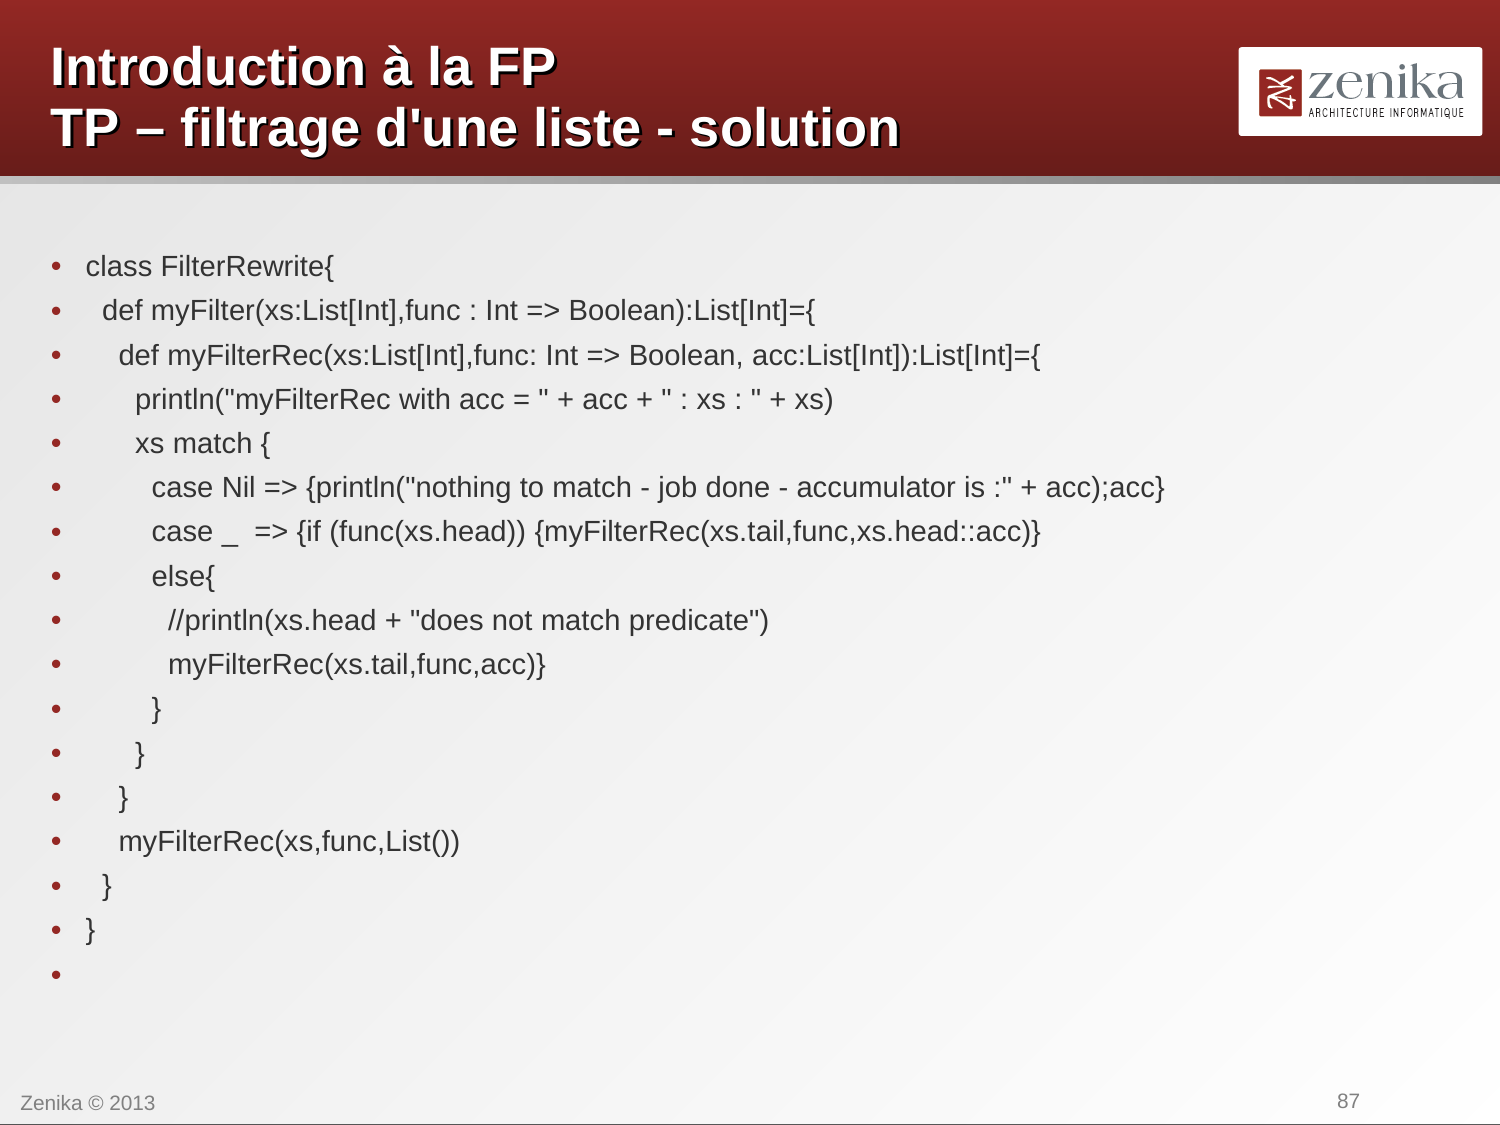

# Introduction à la FP TP – filtrage d'une liste - solution
class FilterRewrite{
 def myFilter(xs:List[Int],func : Int => Boolean):List[Int]={
 def myFilterRec(xs:List[Int],func: Int => Boolean, acc:List[Int]):List[Int]={
 println("myFilterRec with acc = " + acc + " : xs : " + xs)
 xs match {
 case Nil => {println("nothing to match - job done - accumulator is :" + acc);acc}
 case _ => {if (func(xs.head)) {myFilterRec(xs.tail,func,xs.head::acc)}
 else{
 //println(xs.head + "does not match predicate")
 myFilterRec(xs.tail,func,acc)}
 }
 }
 }
 myFilterRec(xs,func,List())
 }
}